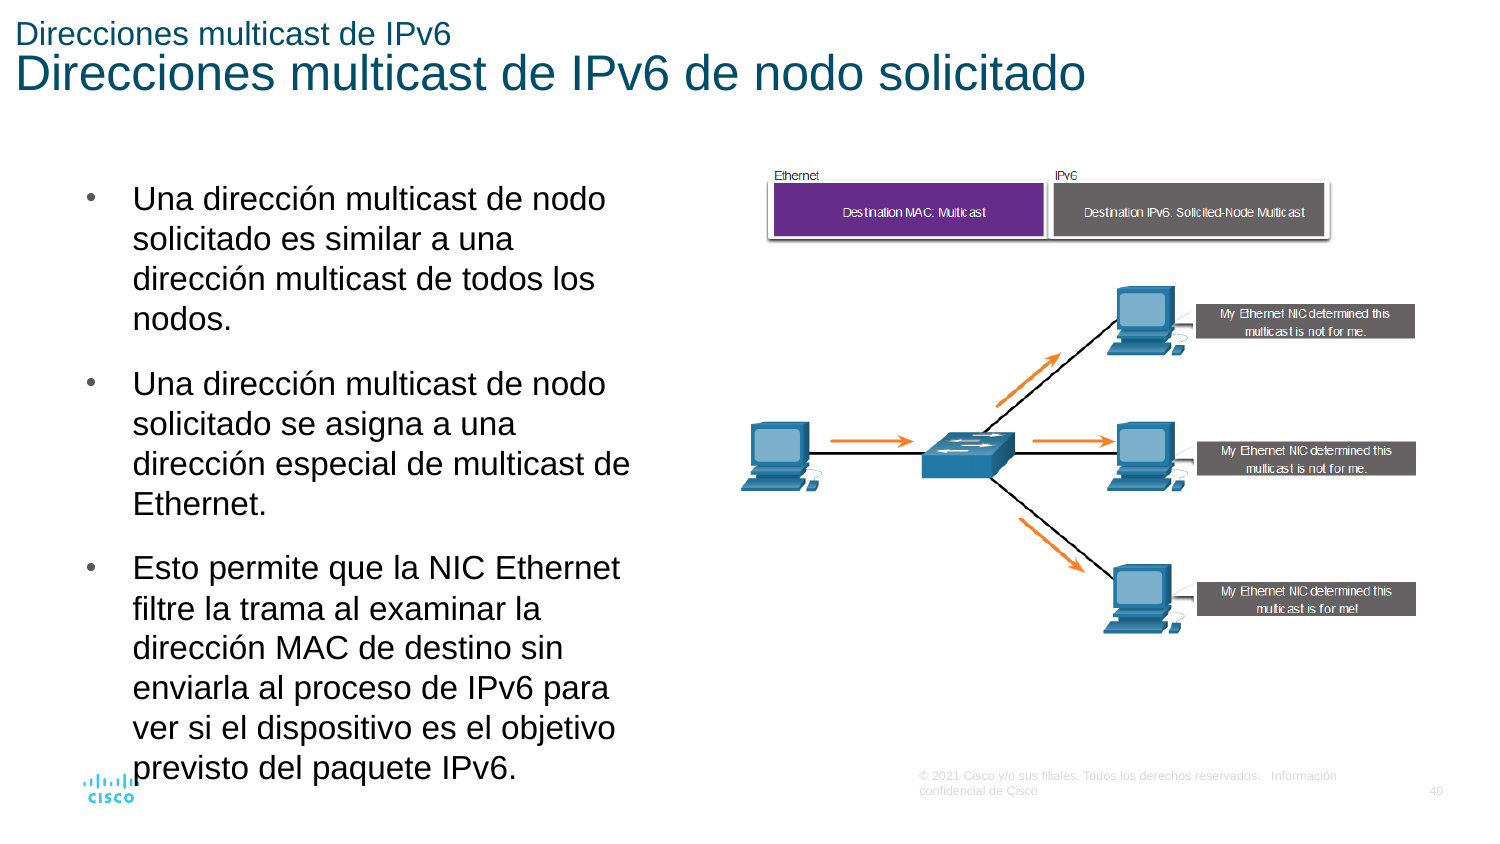

# Direcciones multicast de IPv6 Direcciones multicast de IPv6 de nodo solicitado
Una dirección multicast de nodo solicitado es similar a una dirección multicast de todos los nodos.
Una dirección multicast de nodo solicitado se asigna a una dirección especial de multicast de Ethernet.
Esto permite que la NIC Ethernet filtre la trama al examinar la dirección MAC de destino sin enviarla al proceso de IPv6 para ver si el dispositivo es el objetivo previsto del paquete IPv6.